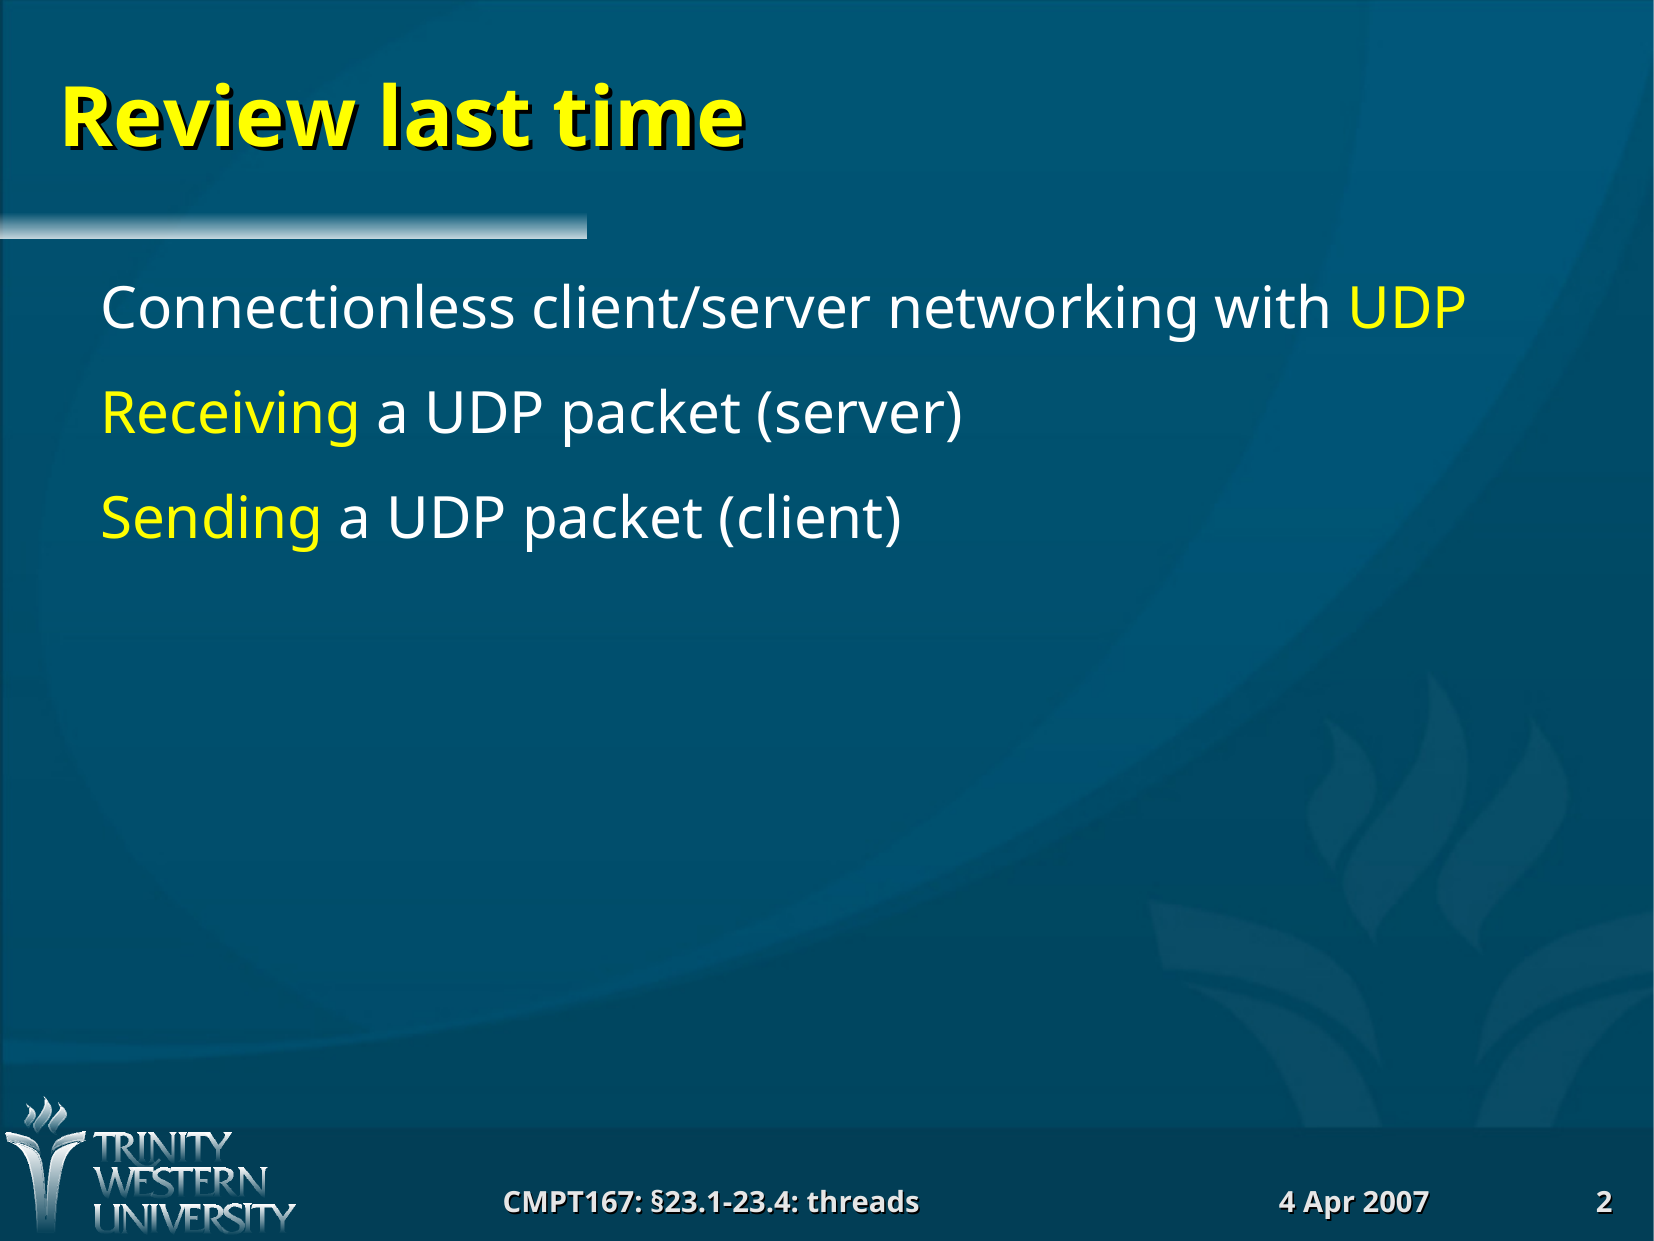

# Review last time
Connectionless client/server networking with UDP
Receiving a UDP packet (server)
Sending a UDP packet (client)
CMPT167: §23.1-23.4: threads
4 Apr 2007
2